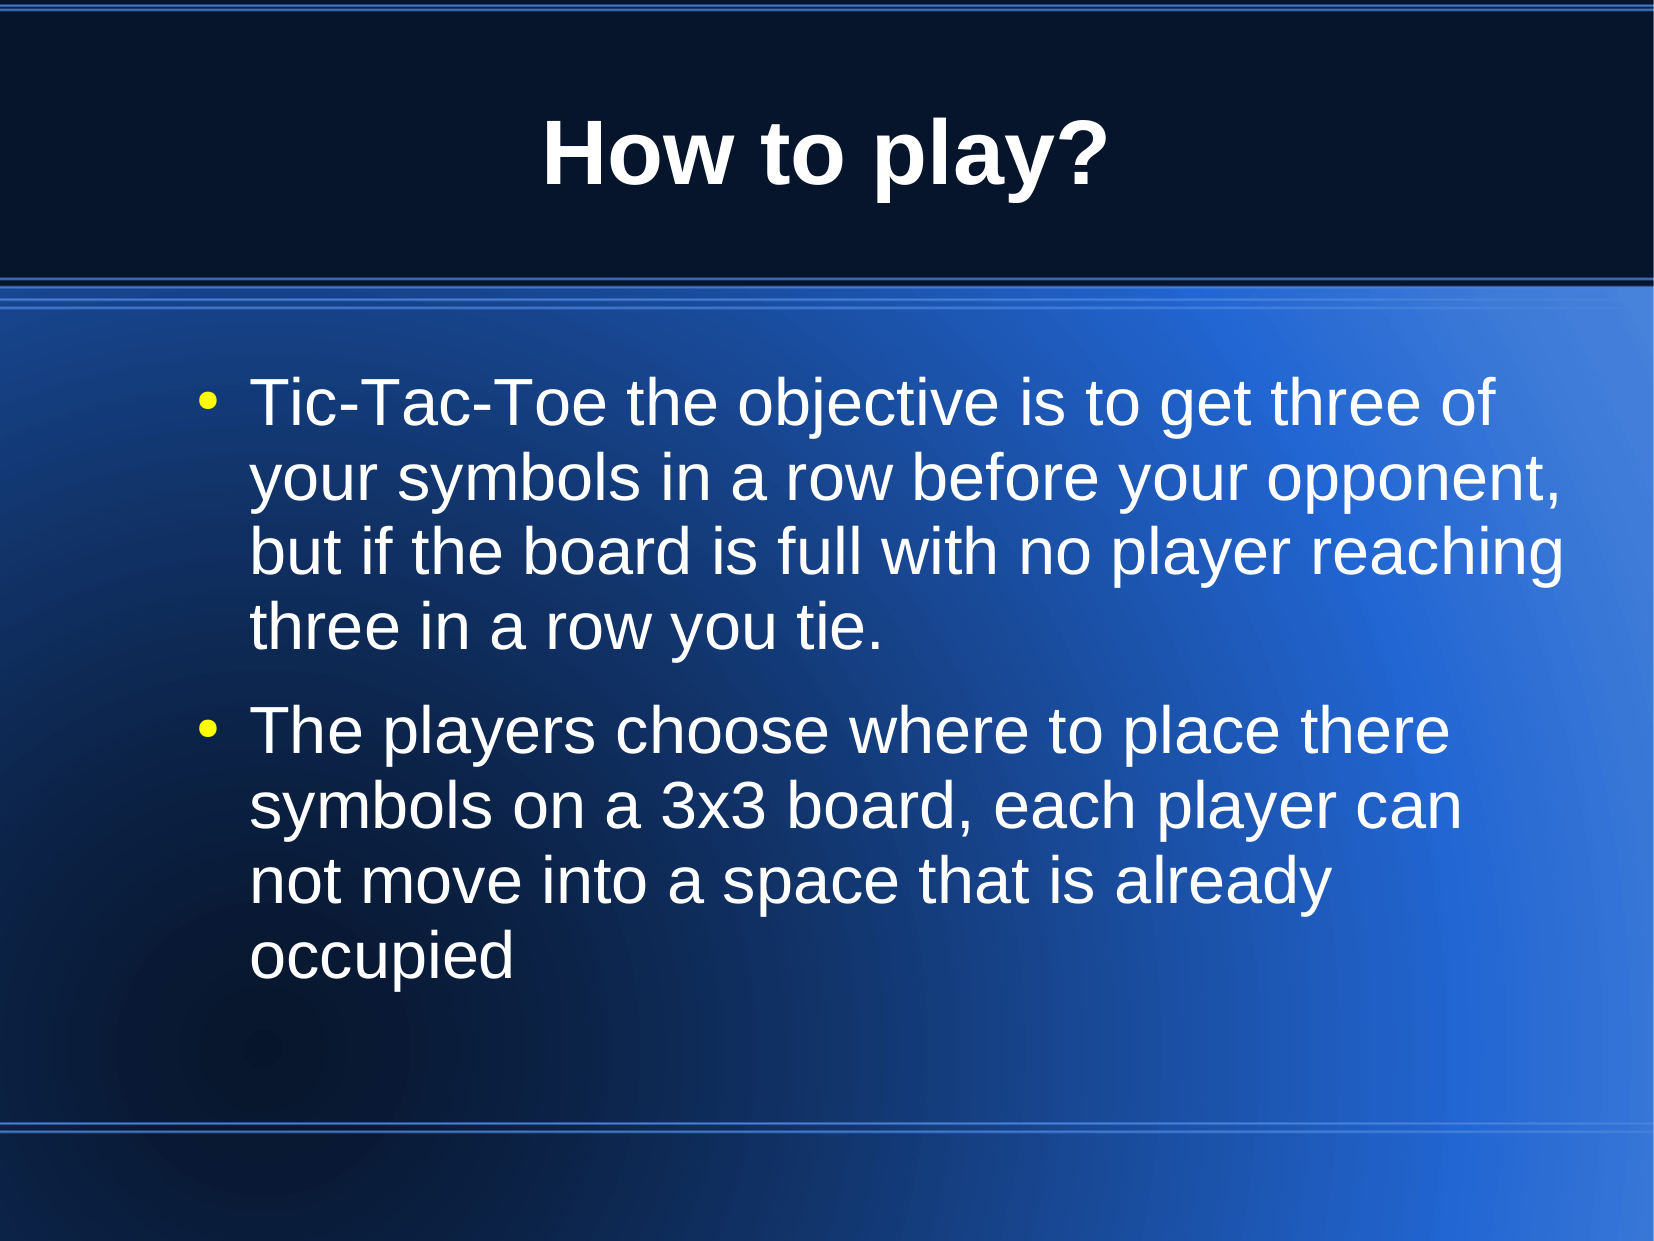

# How to play?
Tic-Tac-Toe the objective is to get three of your symbols in a row before your opponent, but if the board is full with no player reaching three in a row you tie.
The players choose where to place there symbols on a 3x3 board, each player can not move into a space that is already occupied